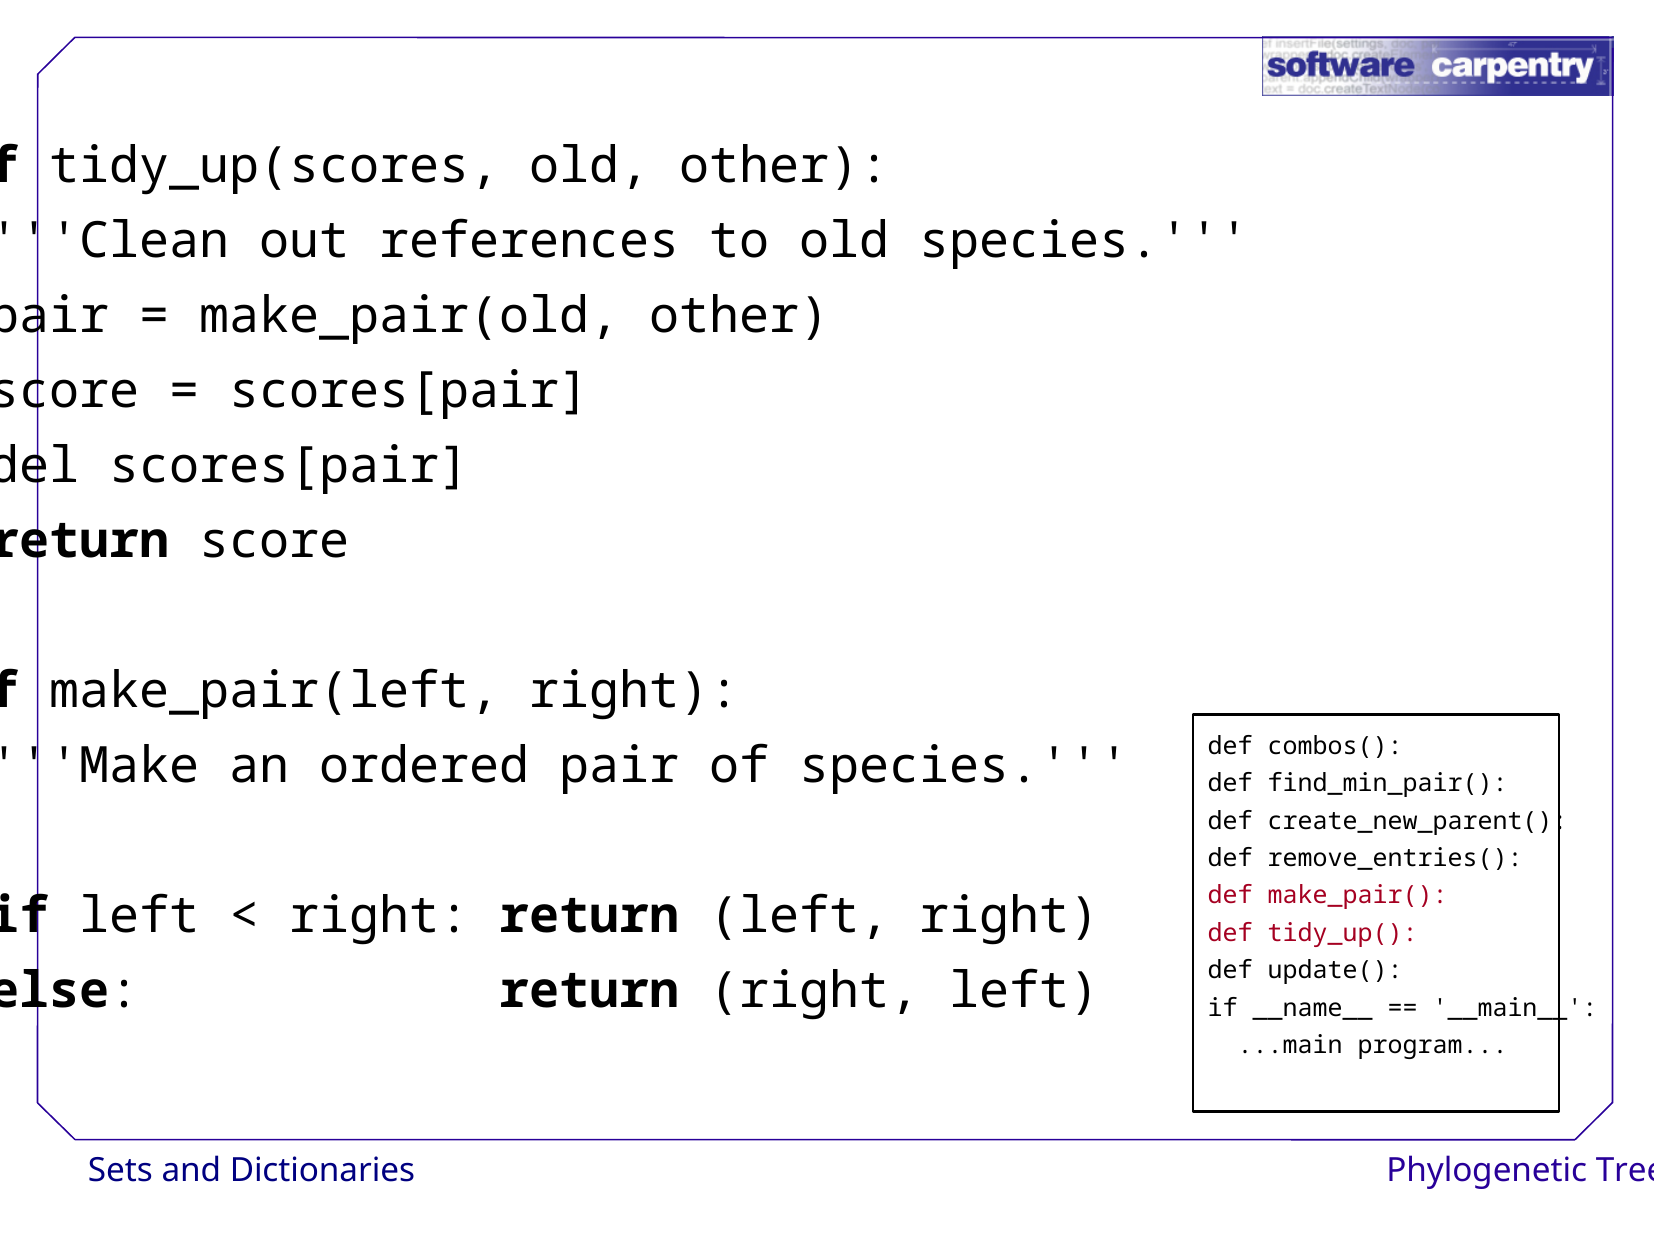

def tidy_up(scores, old, other):
 '''Clean out references to old species.'''
 pair = make_pair(old, other)
 score = scores[pair]
 del scores[pair]
 return score
def make_pair(left, right):
 '''Make an ordered pair of species.'''
 if left < right: return (left, right)
 else: return (right, left)
def combos():
def find_min_pair():
def create_new_parent():
def remove_entries():
def make_pair():
def tidy_up():
def update():
if __name__ == '__main__':
 ...main program...